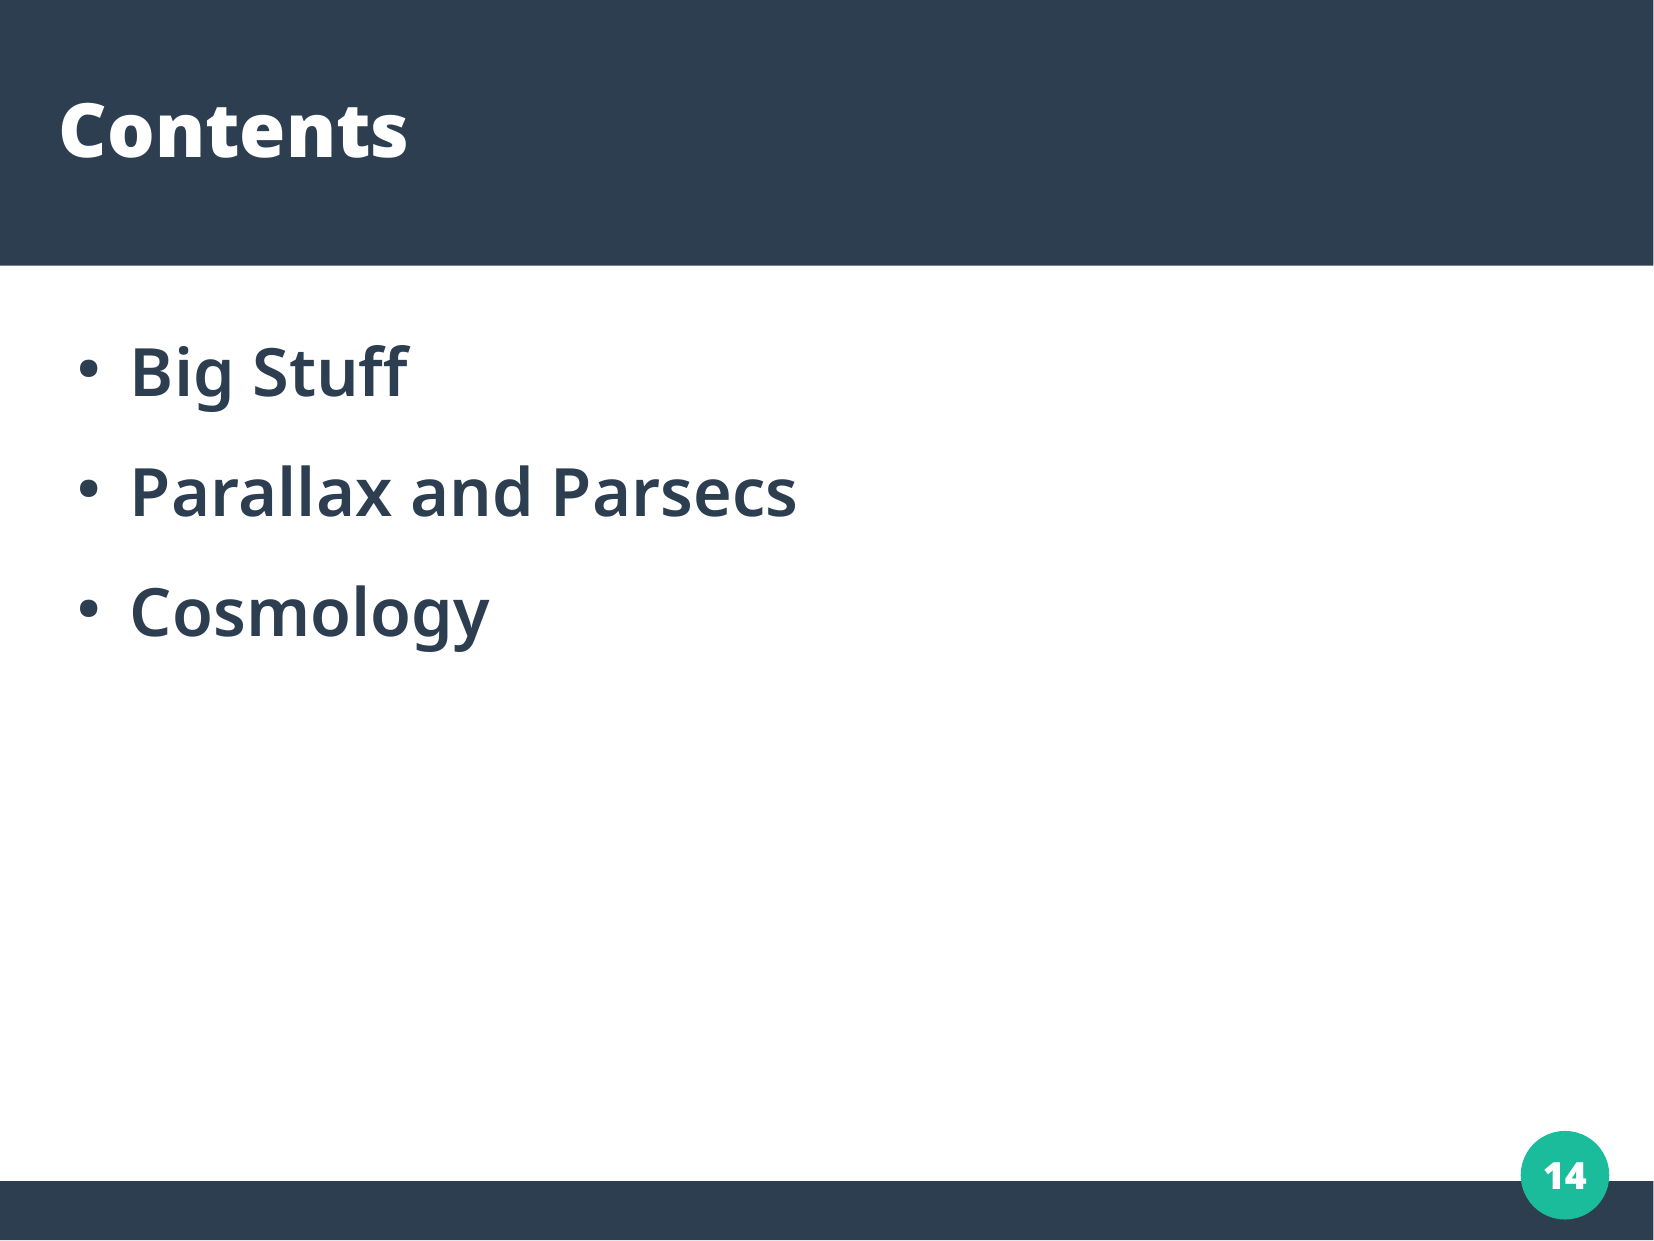

# Contents
Big Stuff
Parallax and Parsecs
Cosmology
14